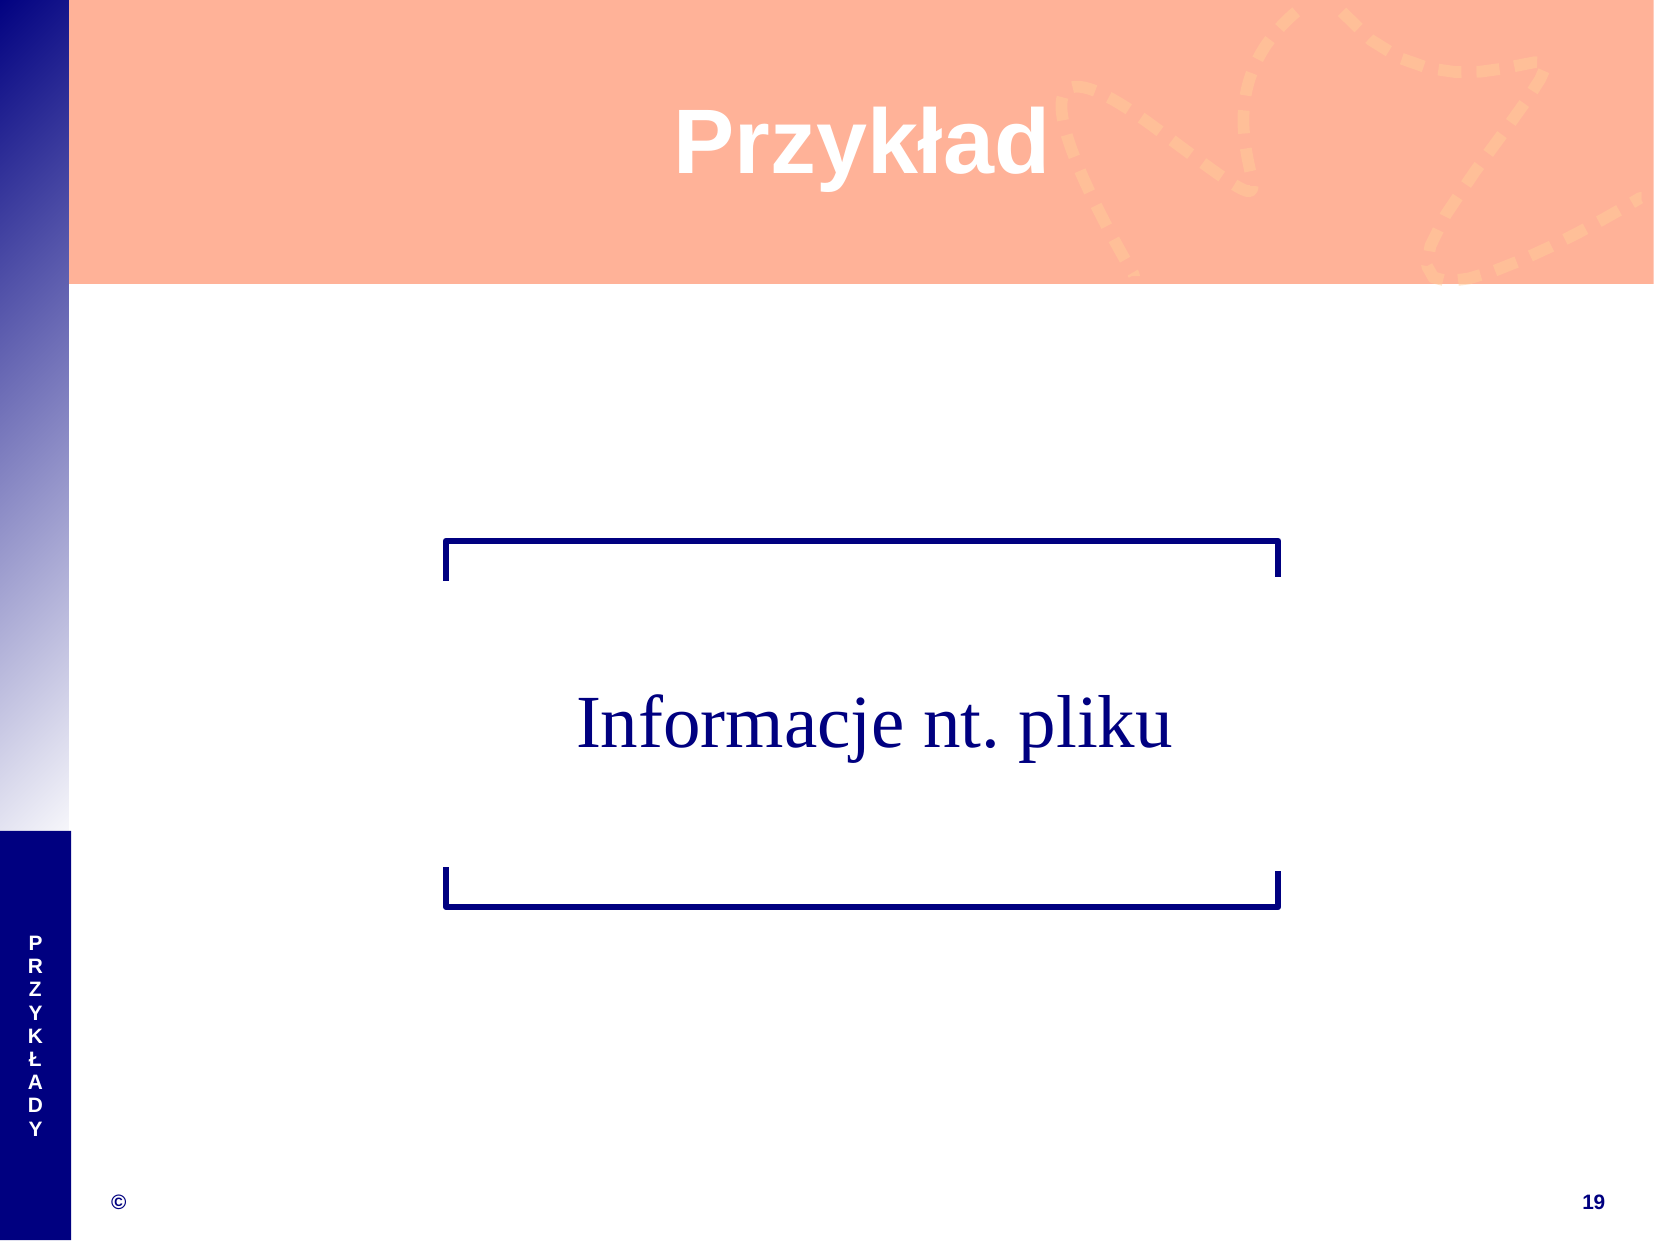

# Przykład
Informacje nt. pliku
P
R
Z
Y
K
Ł
A
D
Y